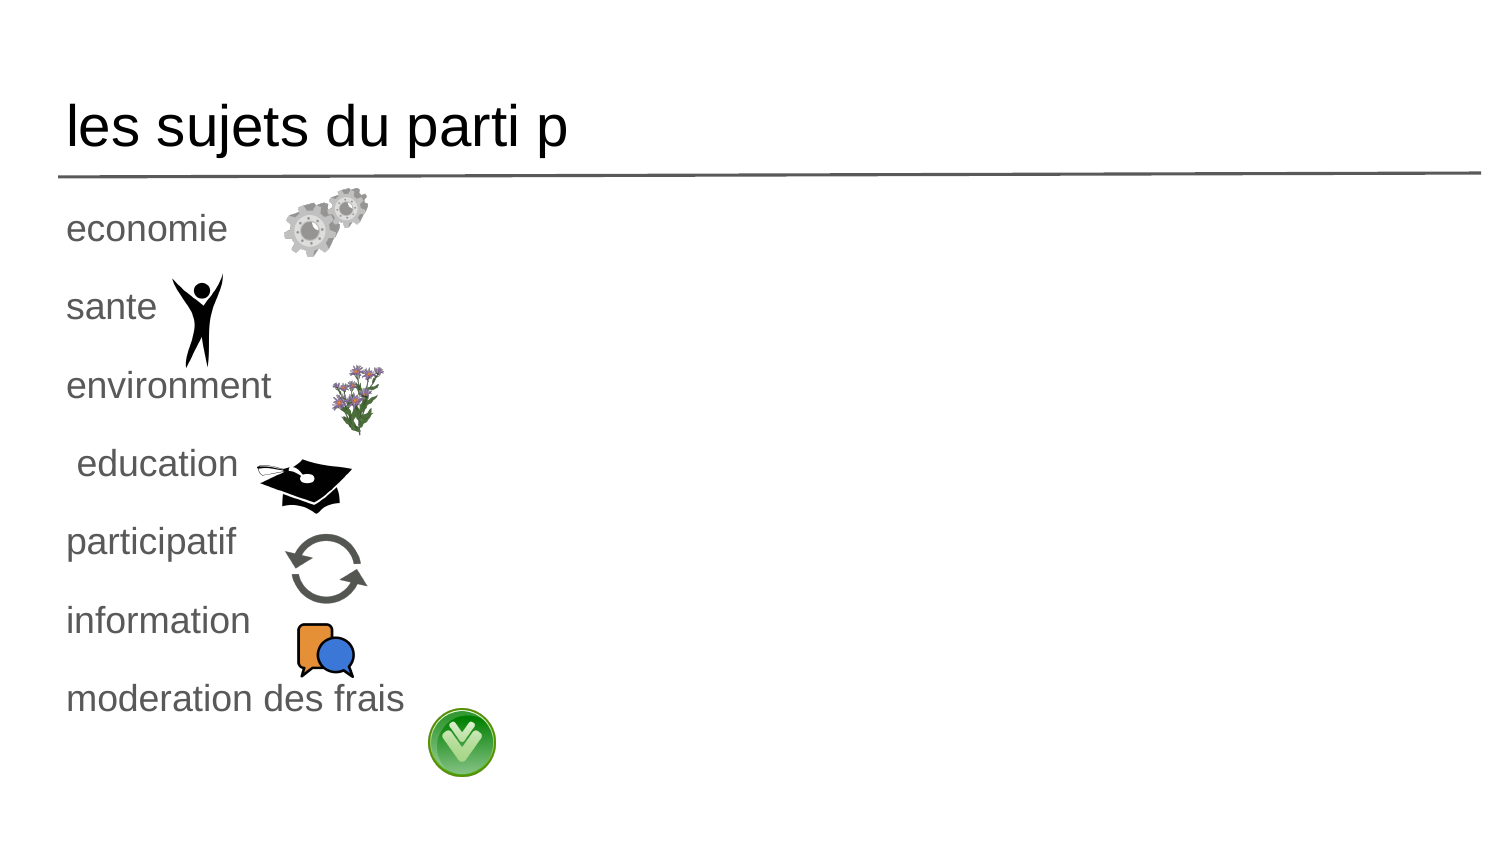

# les sujets du parti p
economie
sante
environment
 education
participatif
information
moderation des frais